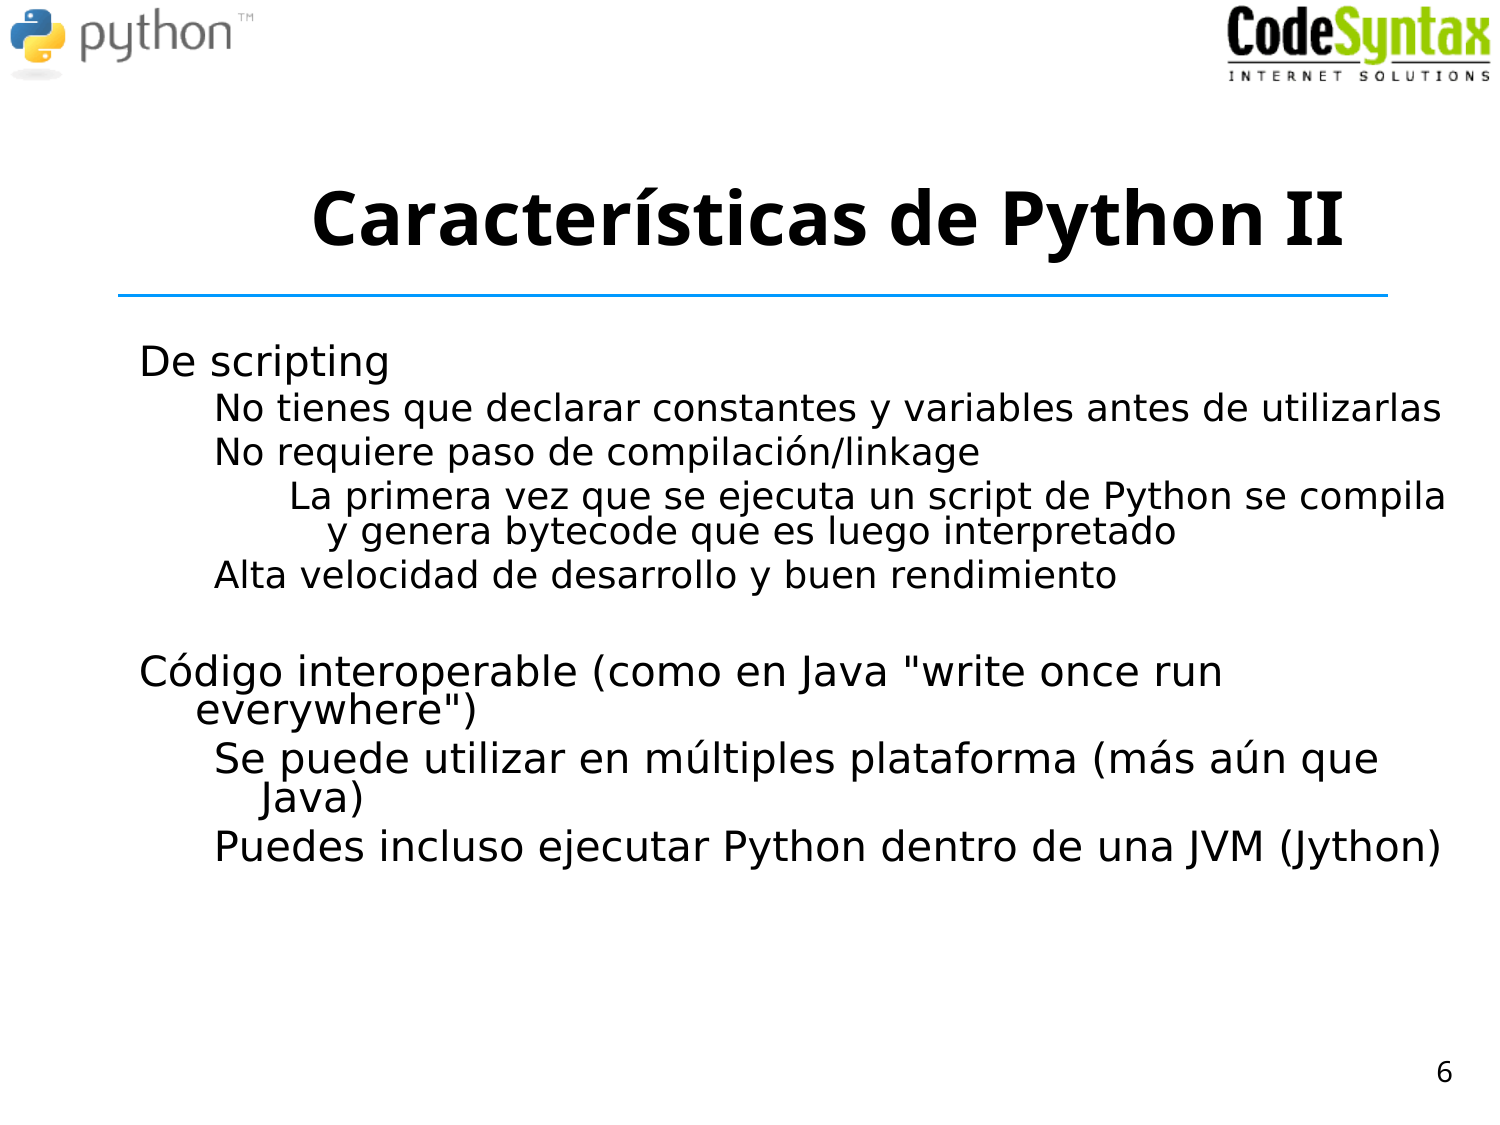

# Características de Python II
De scripting
No tienes que declarar constantes y variables antes de utilizarlas
No requiere paso de compilación/linkage
La primera vez que se ejecuta un script de Python se compila y genera bytecode que es luego interpretado
Alta velocidad de desarrollo y buen rendimiento
Código interoperable (como en Java "write once run everywhere")
Se puede utilizar en múltiples plataforma (más aún que Java)
Puedes incluso ejecutar Python dentro de una JVM (Jython)
6